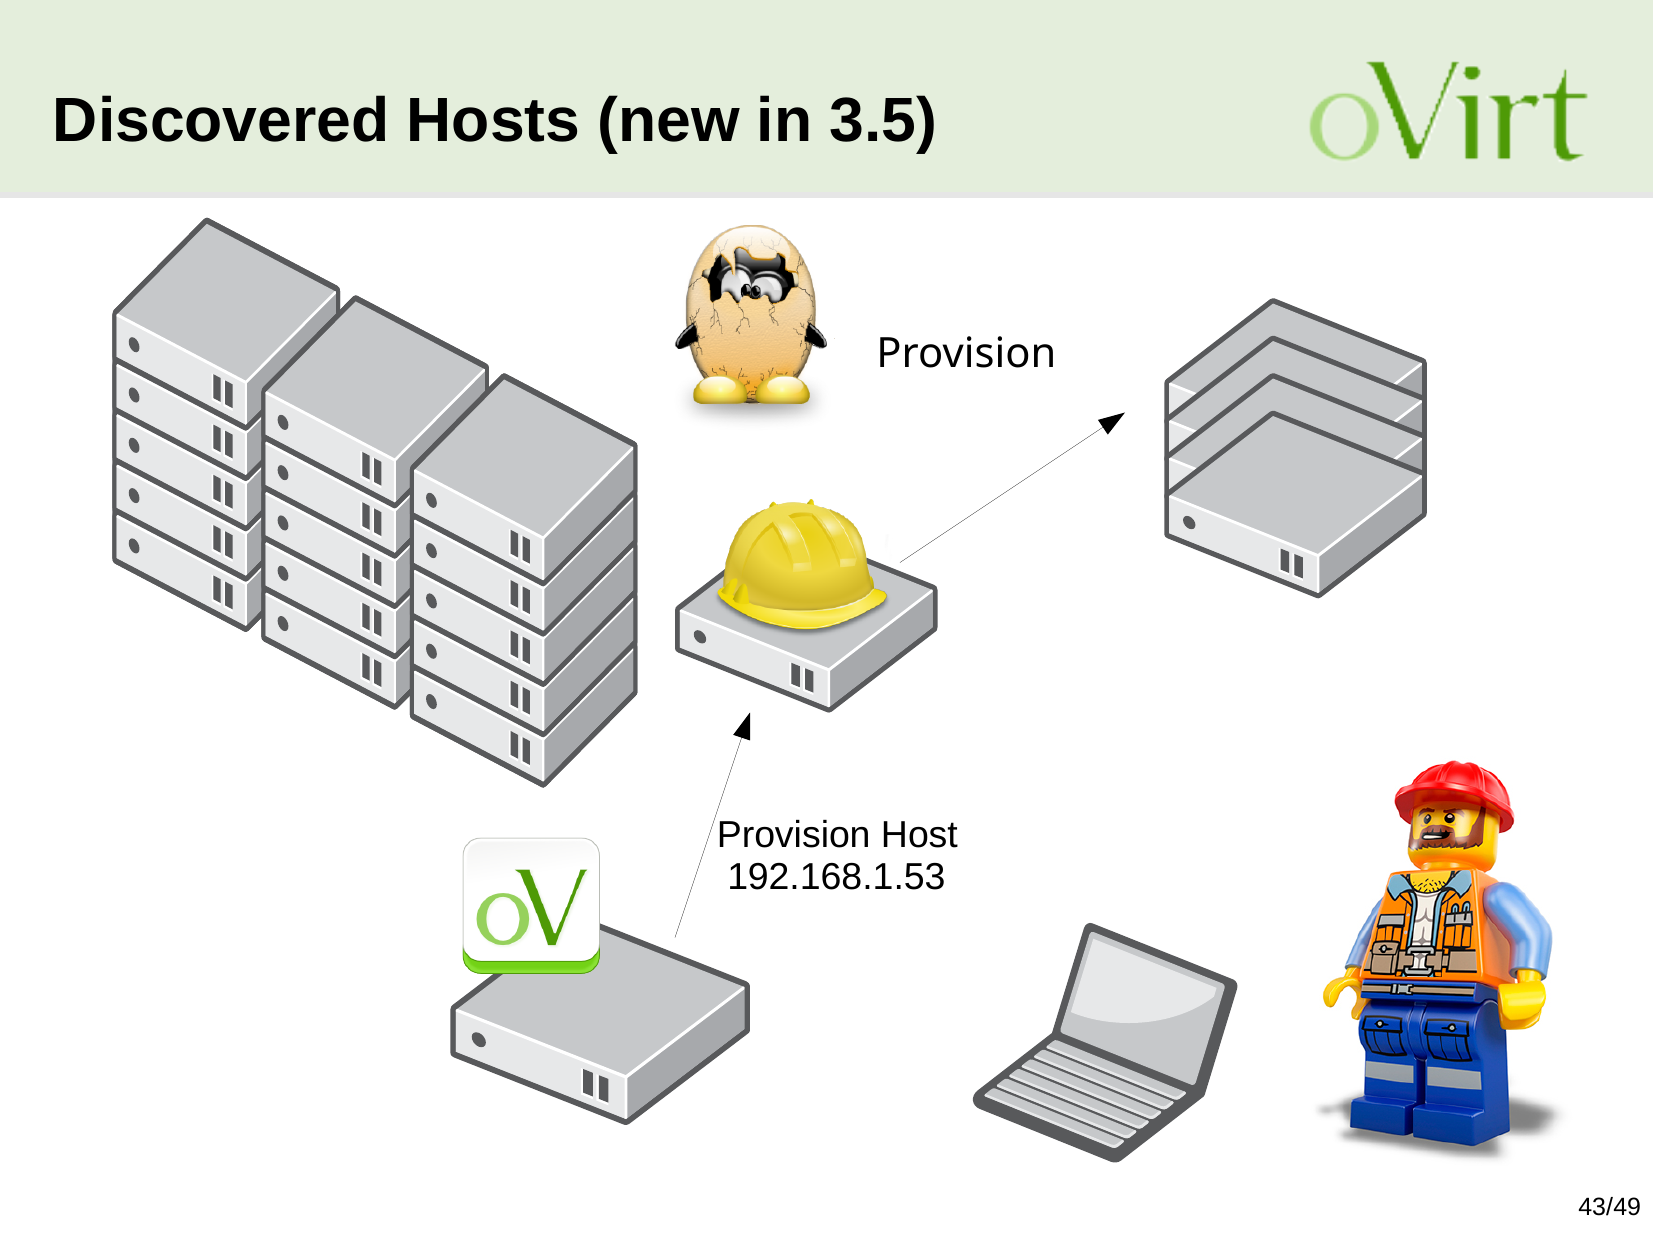

# Discovered Hosts (new in 3.5)
Provision
Provision Host
 192.168.1.53